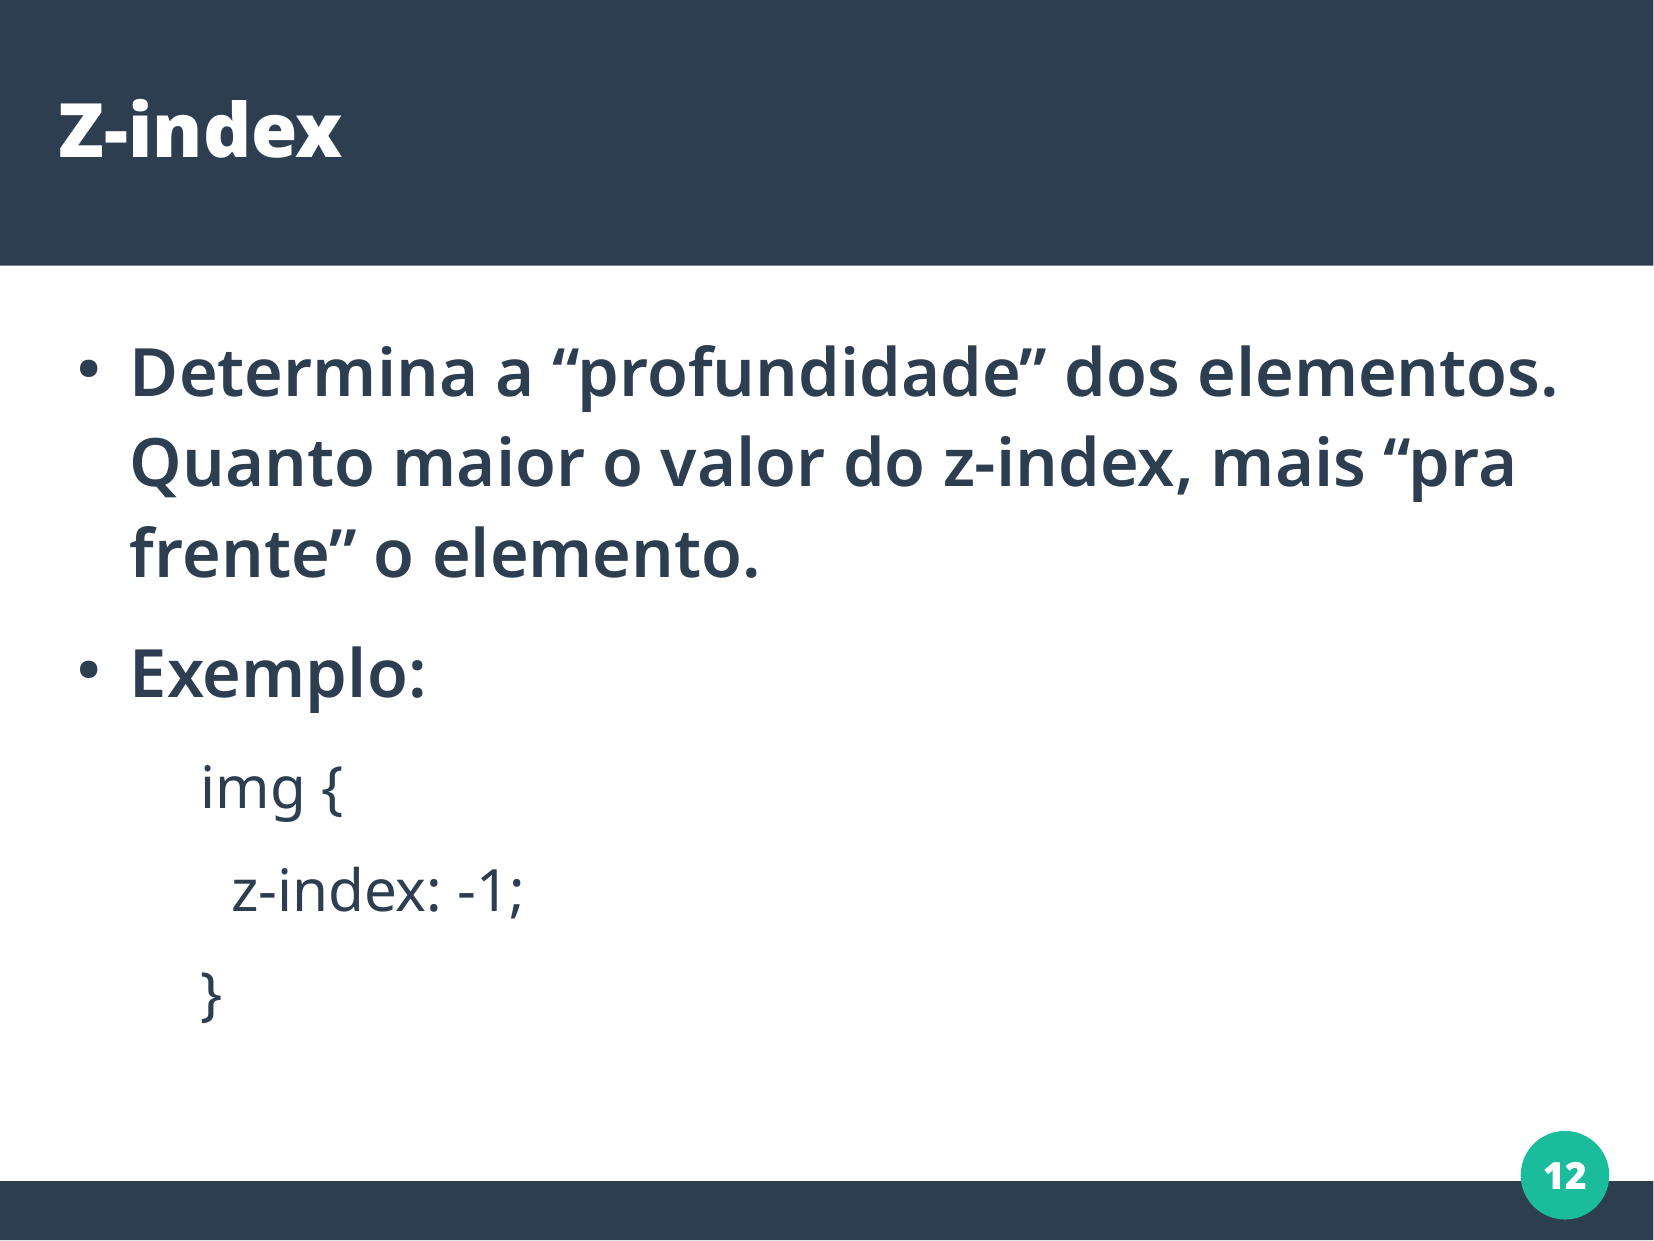

# Z-index
Determina a “profundidade” dos elementos. Quanto maior o valor do z-index, mais “pra frente” o elemento.
Exemplo:
img {
 z-index: -1;
}
12